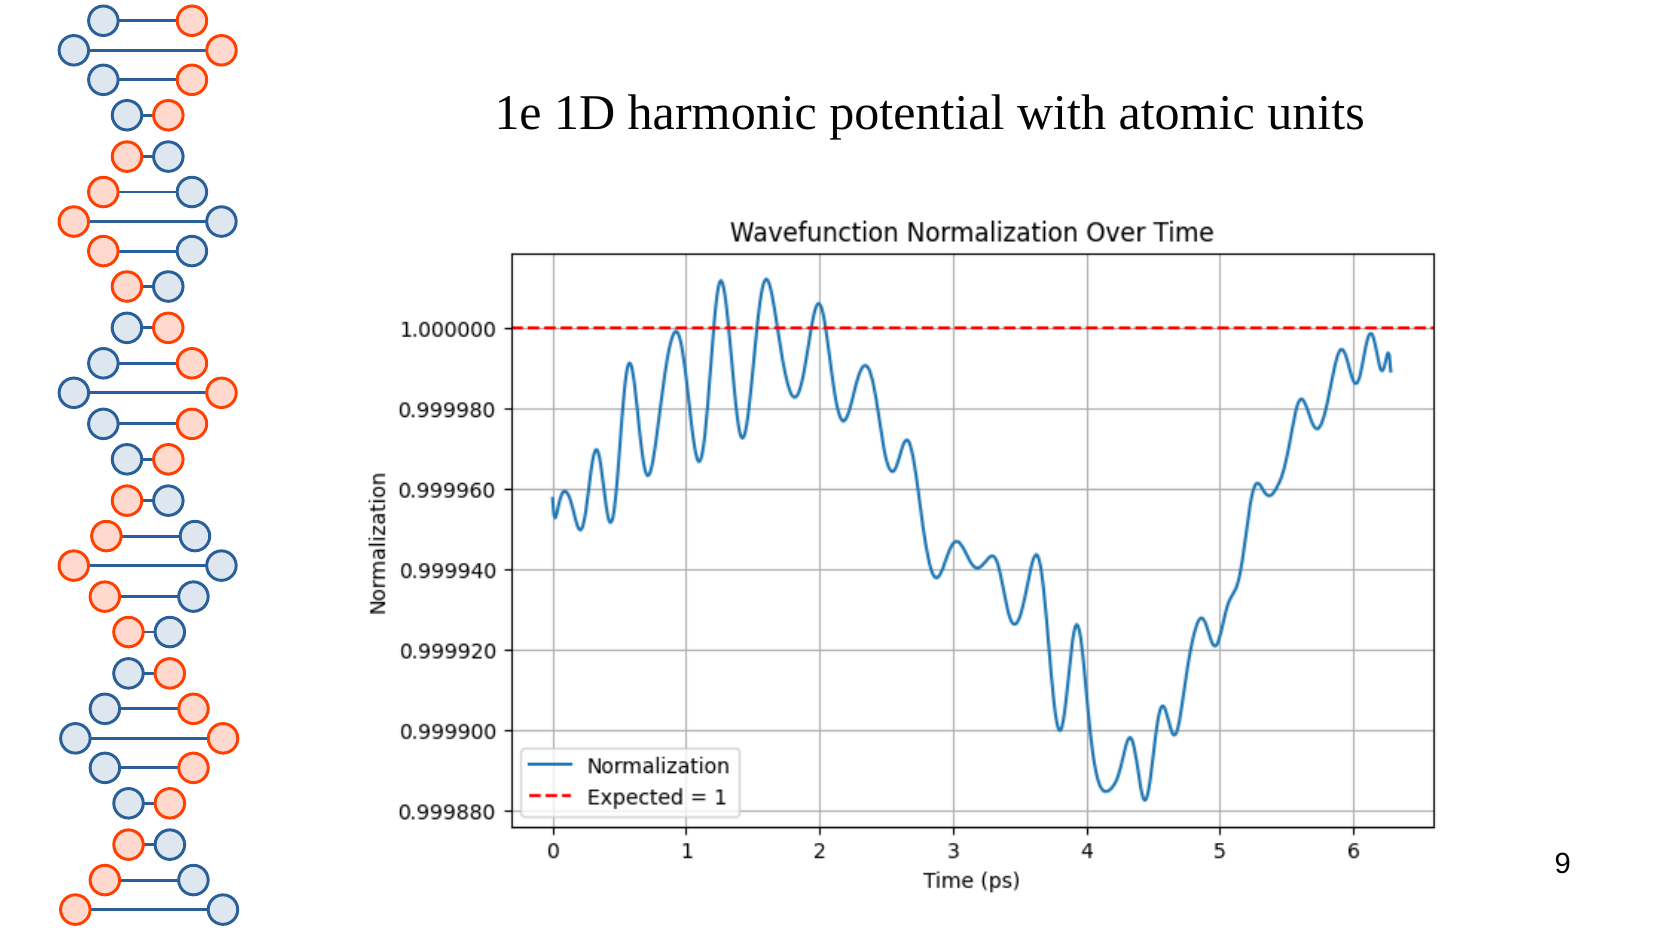

# 1e 1D harmonic potential with atomic units
9